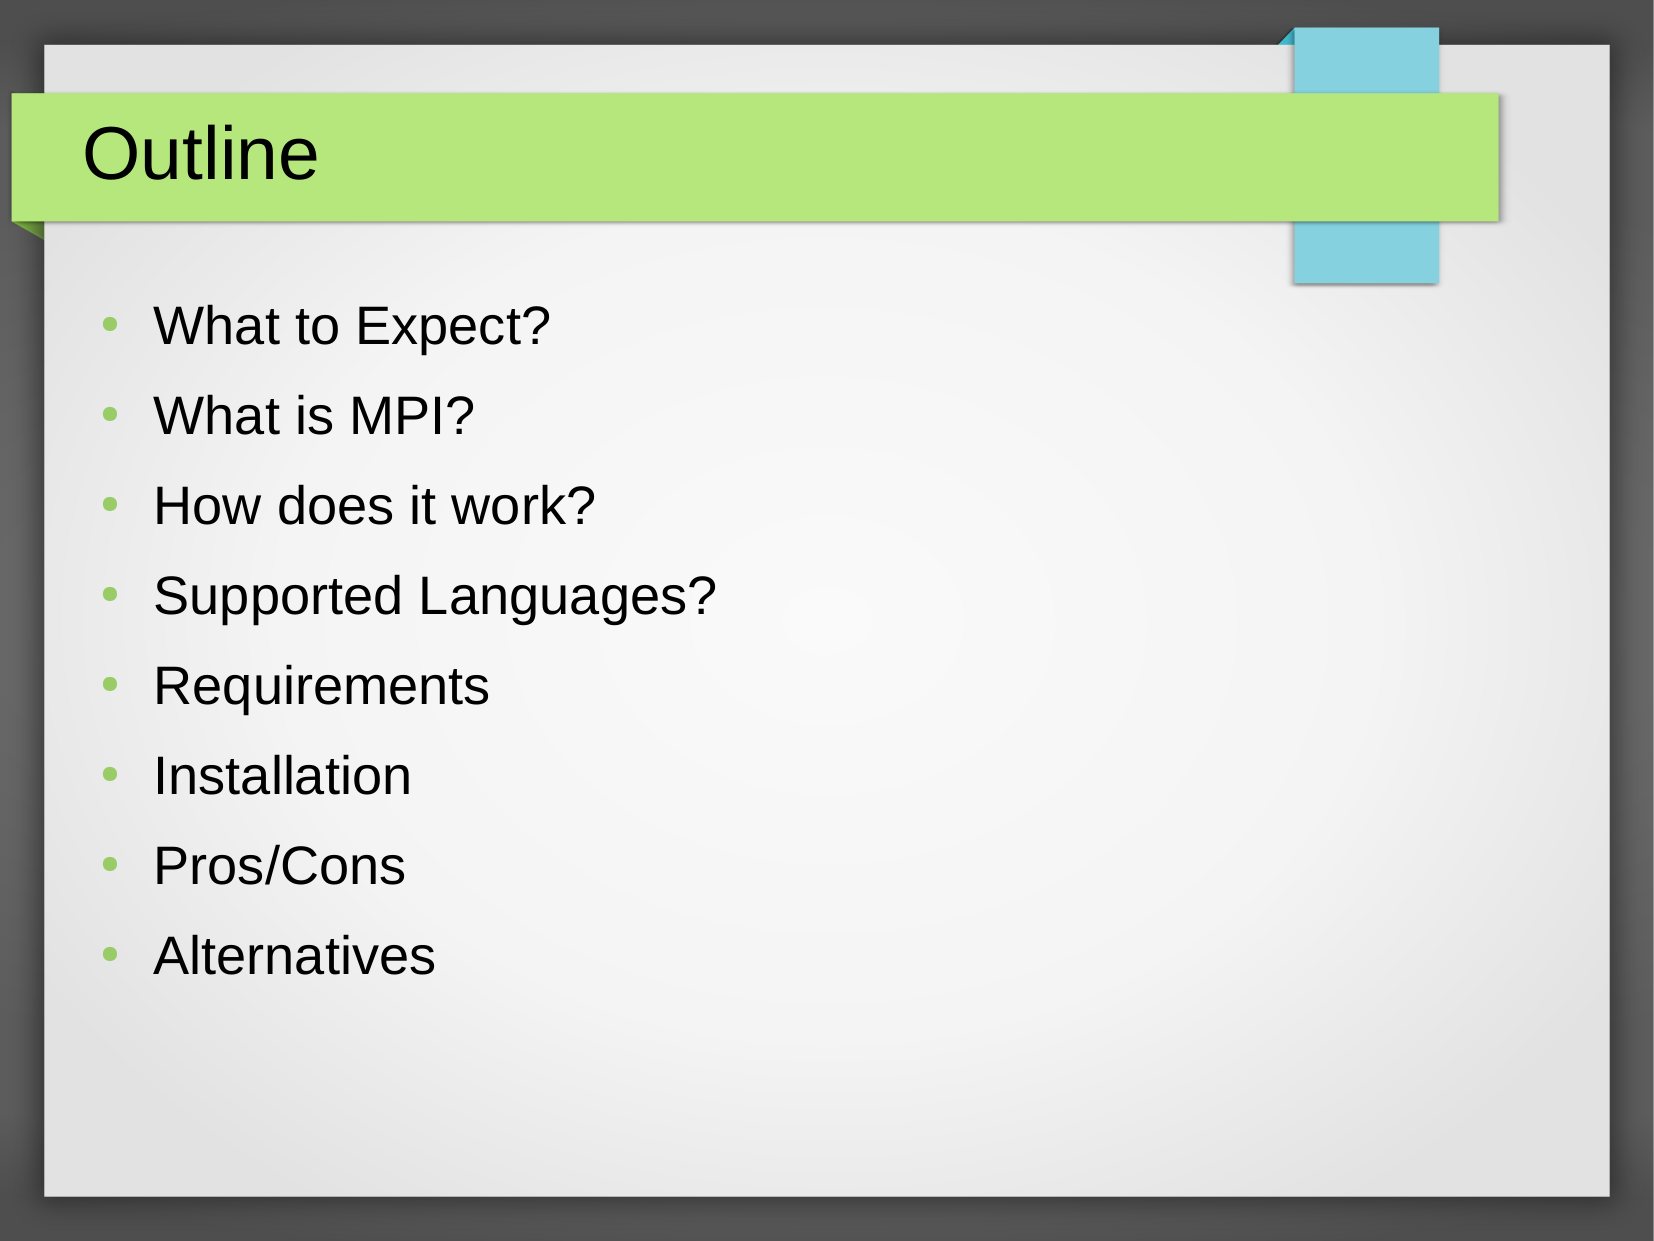

# Outline
What to Expect?
What is MPI?
How does it work?
Supported Languages?
Requirements
Installation
Pros/Cons
Alternatives